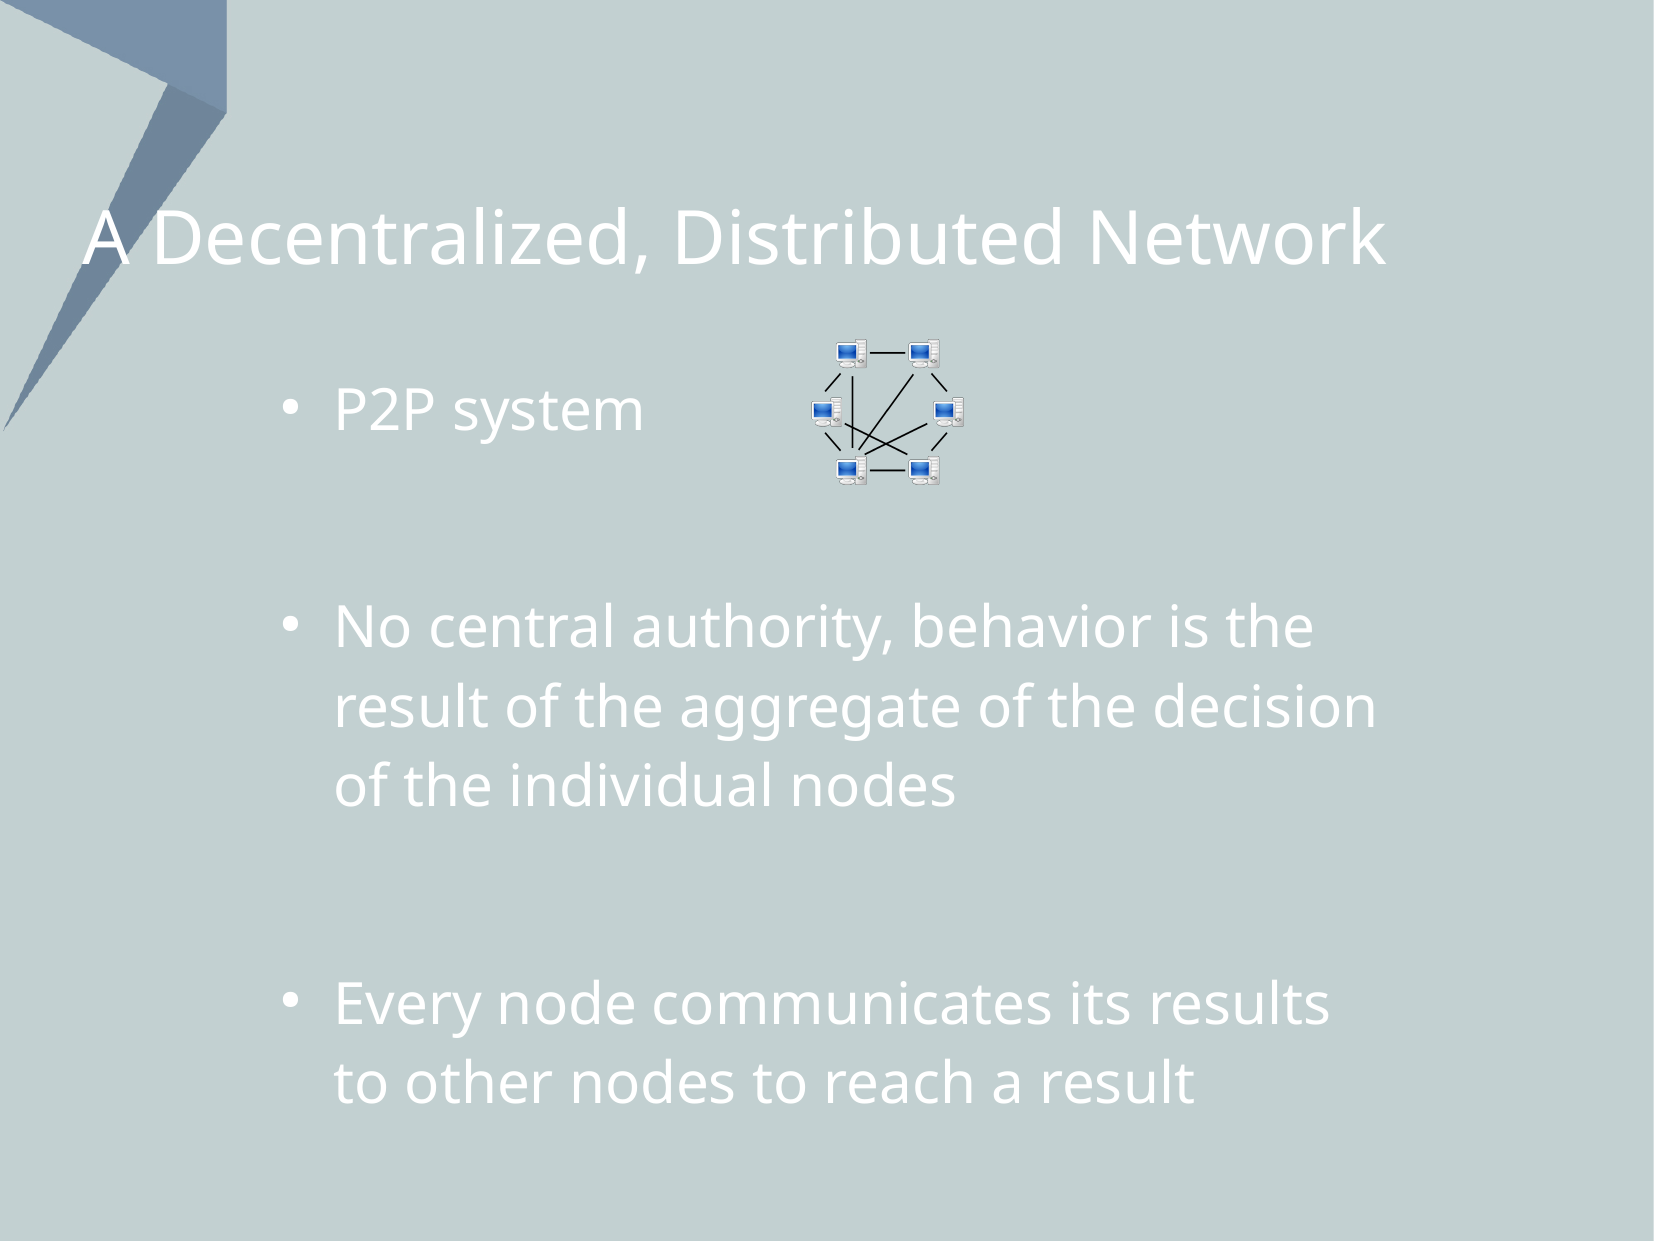

# A Decentralized, Distributed Network
P2P system
No central authority, behavior is the result of the aggregate of the decision of the individual nodes
Every node communicates its results to other nodes to reach a result